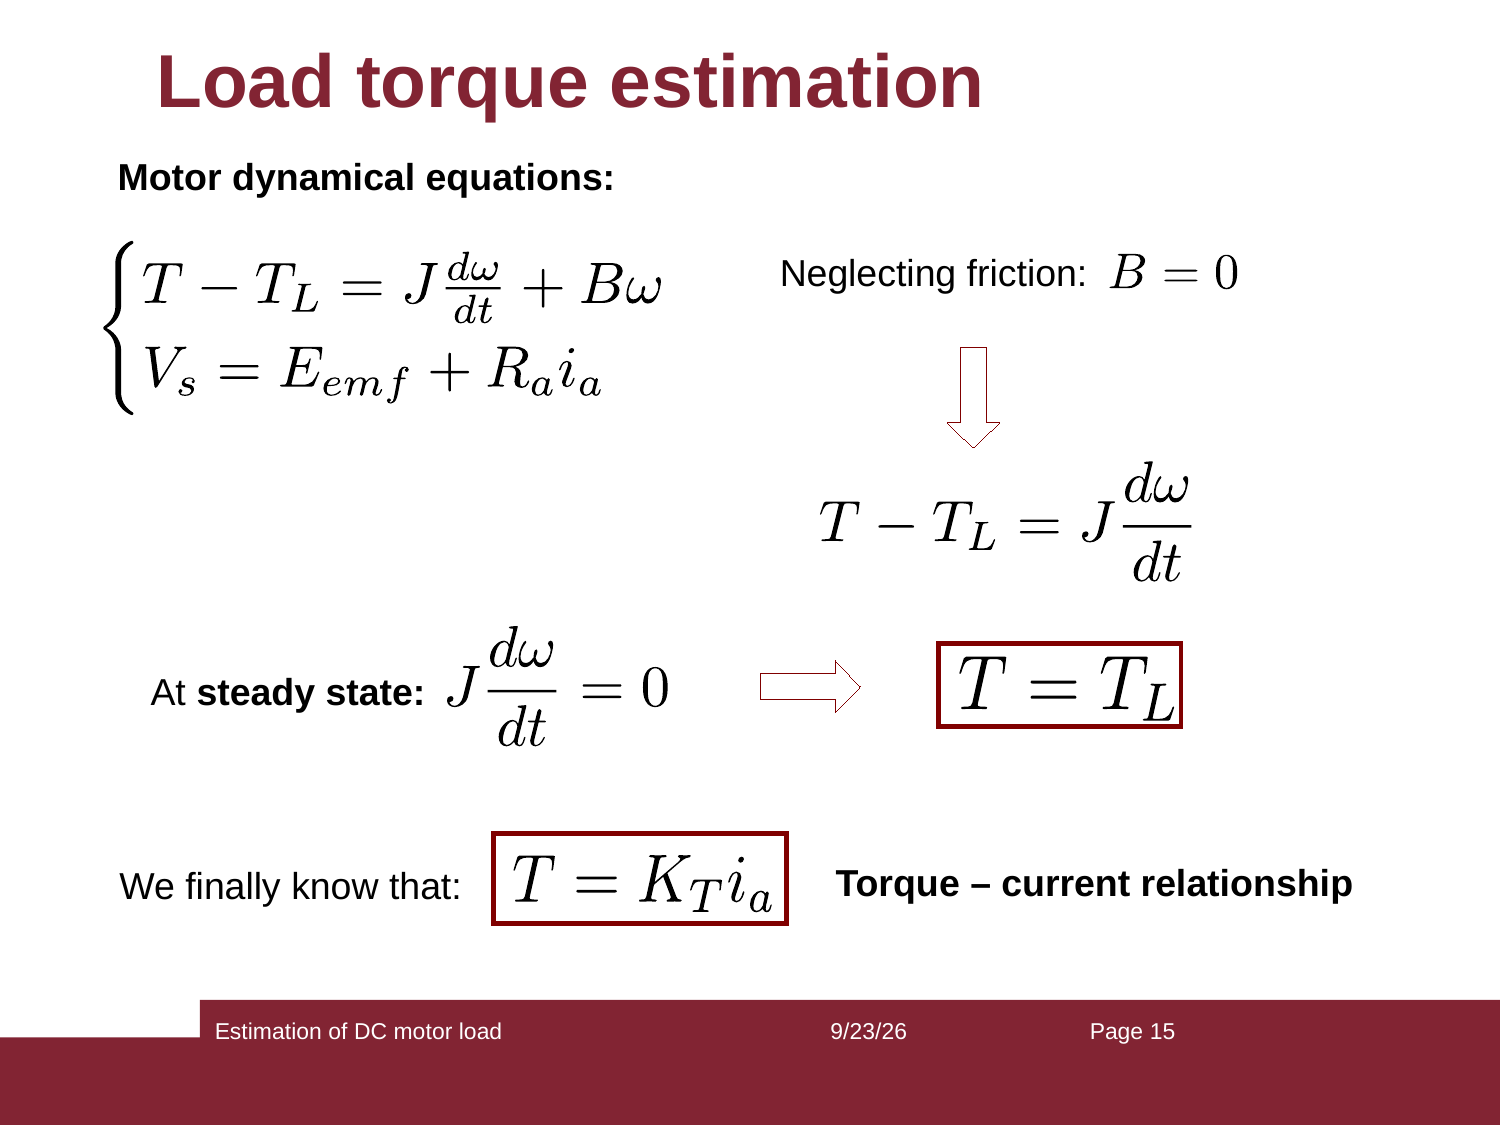

# Load torque estimation
Motor dynamical equations:
Neglecting friction:
At steady state:
Torque – current relationship
We finally know that:
Estimation of DC motor load
Page 15